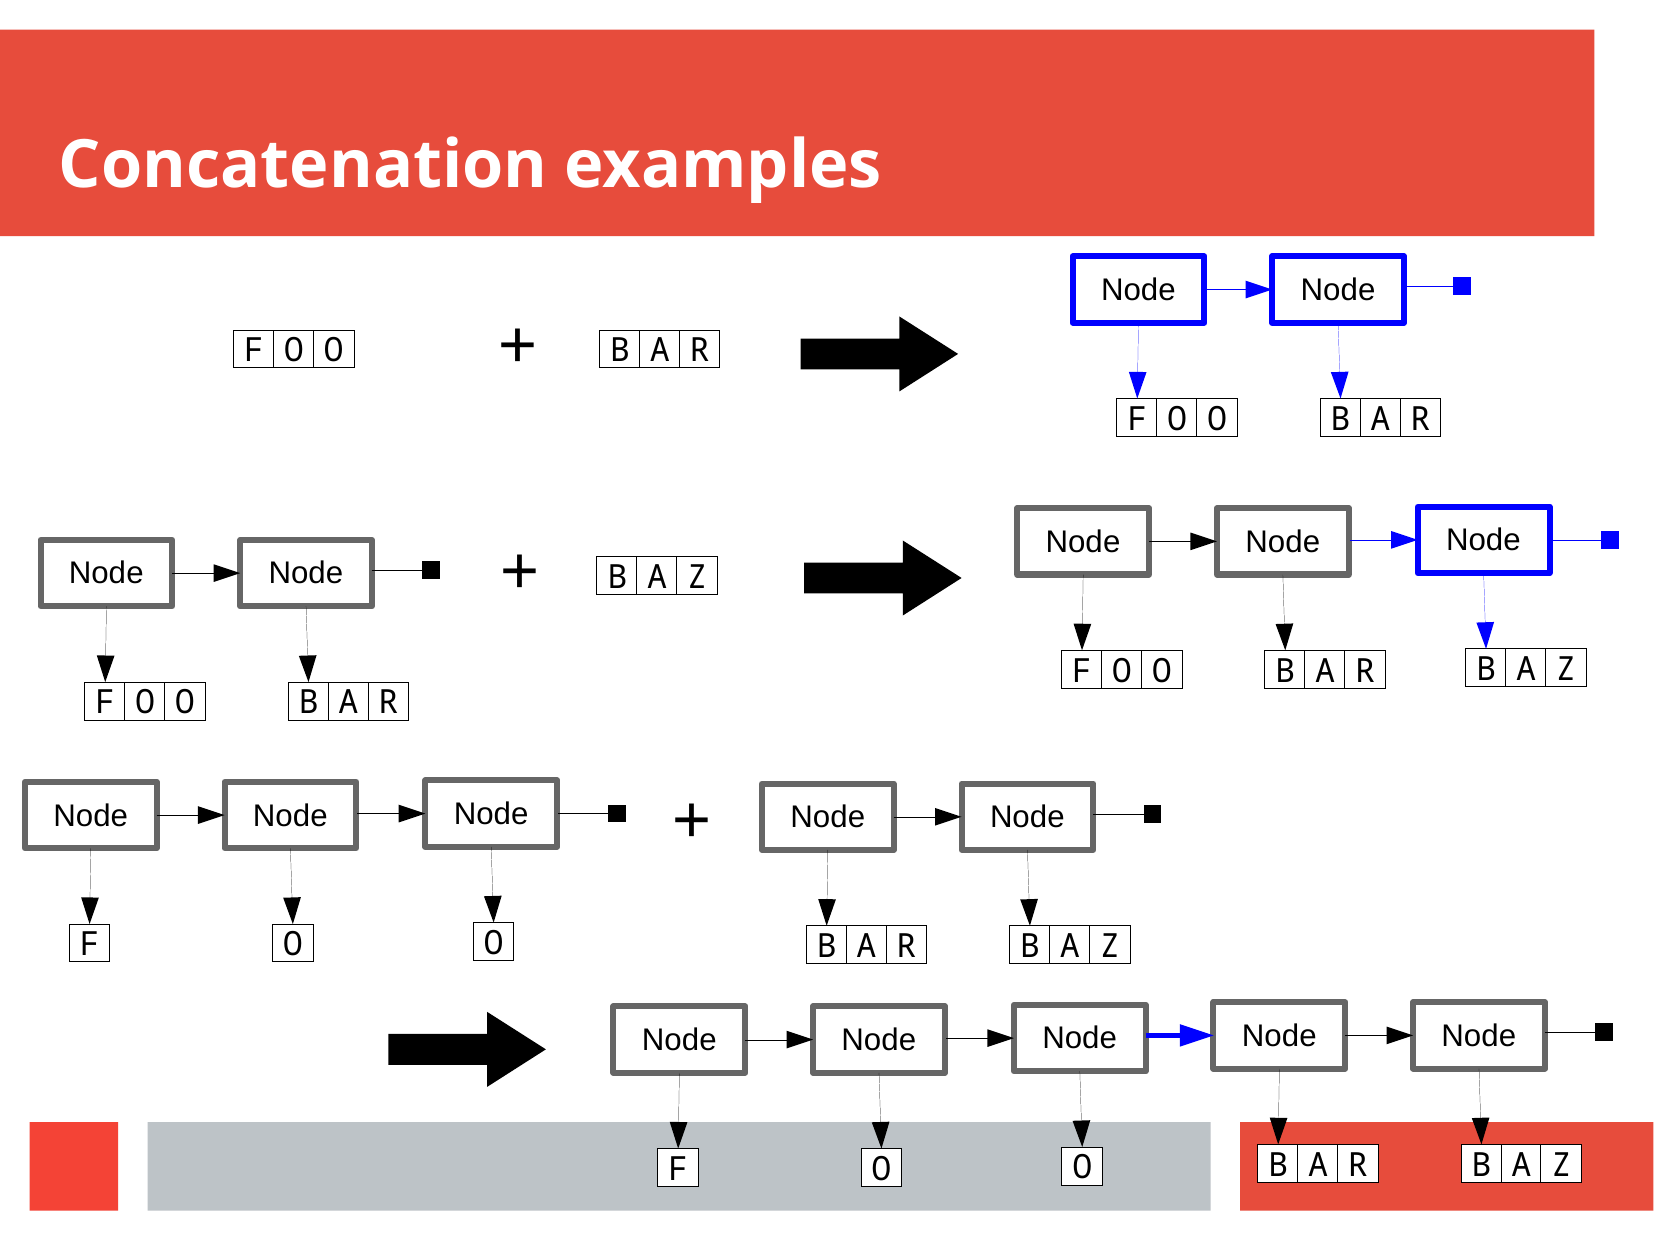

# Concatenation examples
Node
Node
+
F
O
O
B
A
R
F
O
O
B
A
R
Node
Node
Node
+
Node
Node
B
A
Z
B
A
Z
F
O
O
B
A
R
F
O
O
B
A
R
+
Node
Node
Node
Node
Node
O
F
O
B
A
R
B
A
Z
Node
Node
Node
Node
Node
B
A
R
B
A
Z
O
F
O